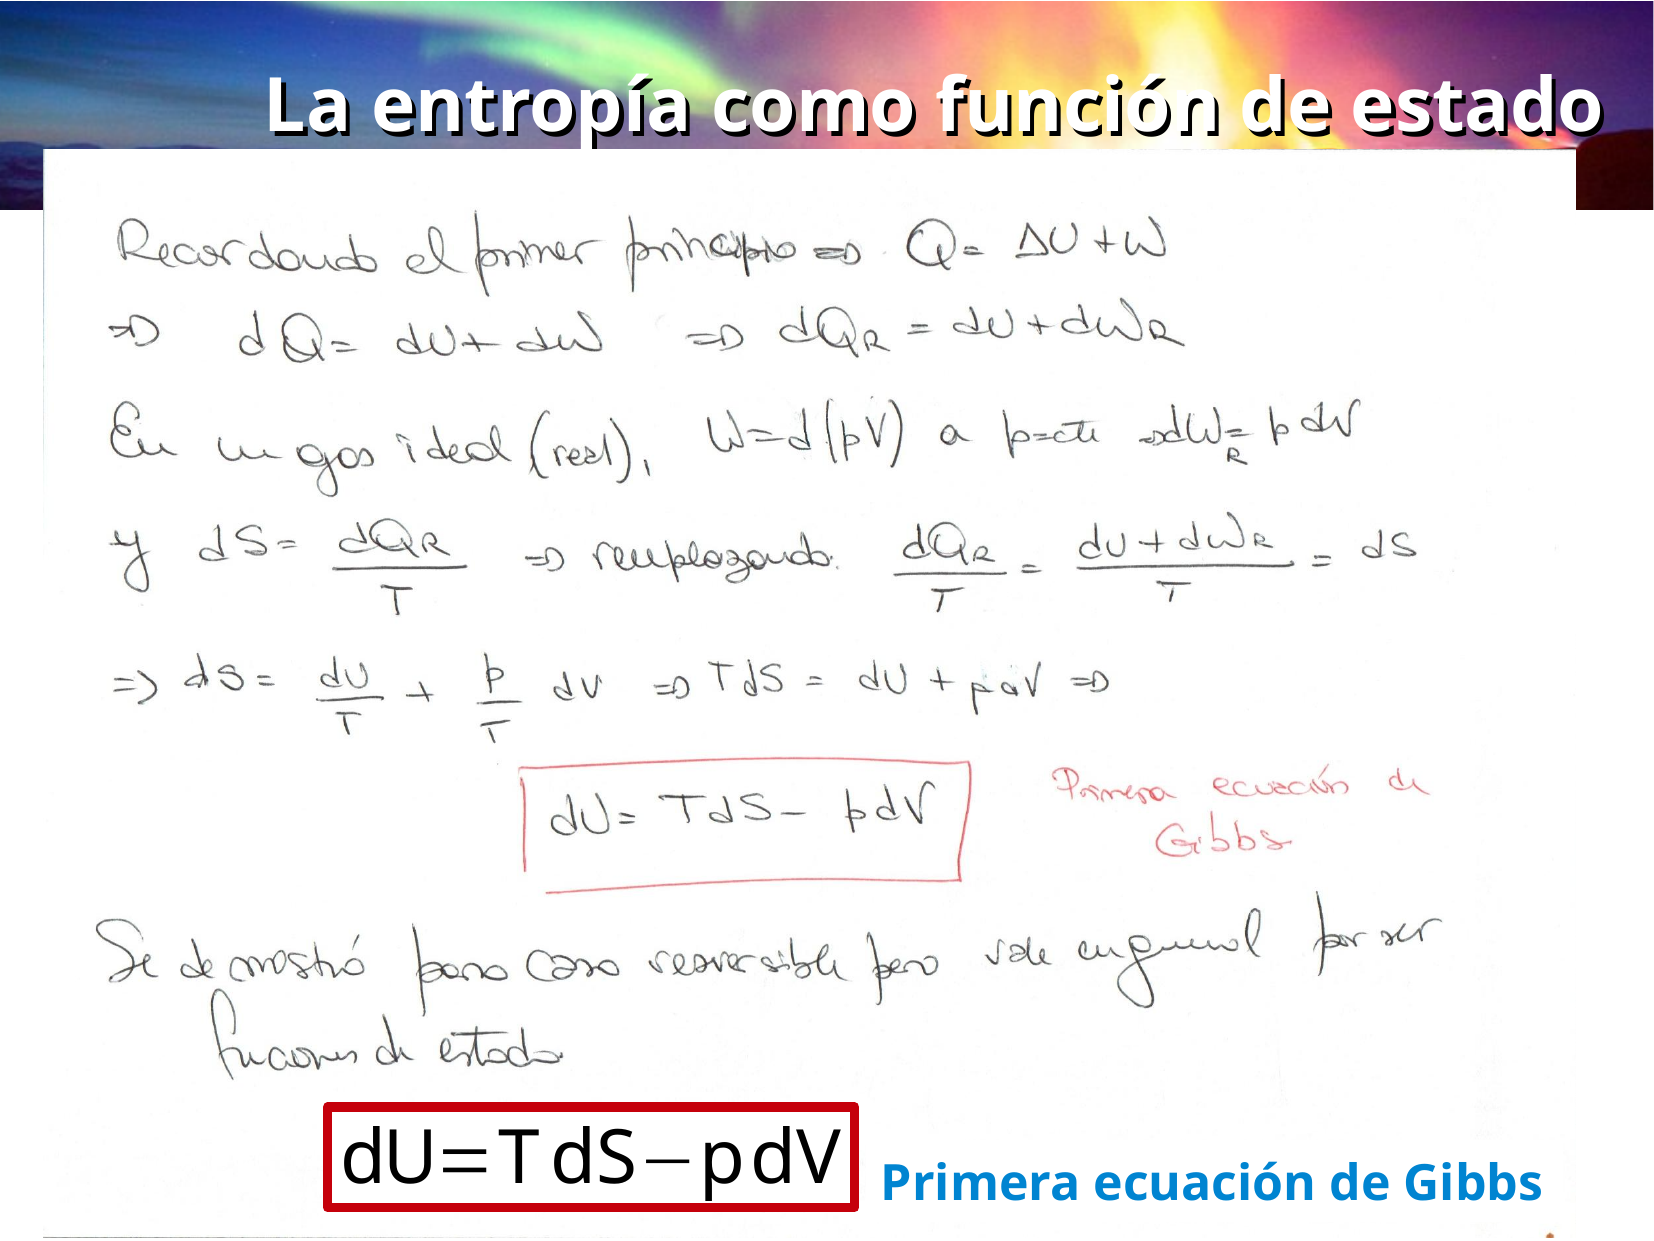

# La entropía como función de estado
Primera ecuación de Gibbs
May 24, 2018
H. Asorey - F3B+F4A 2018
24